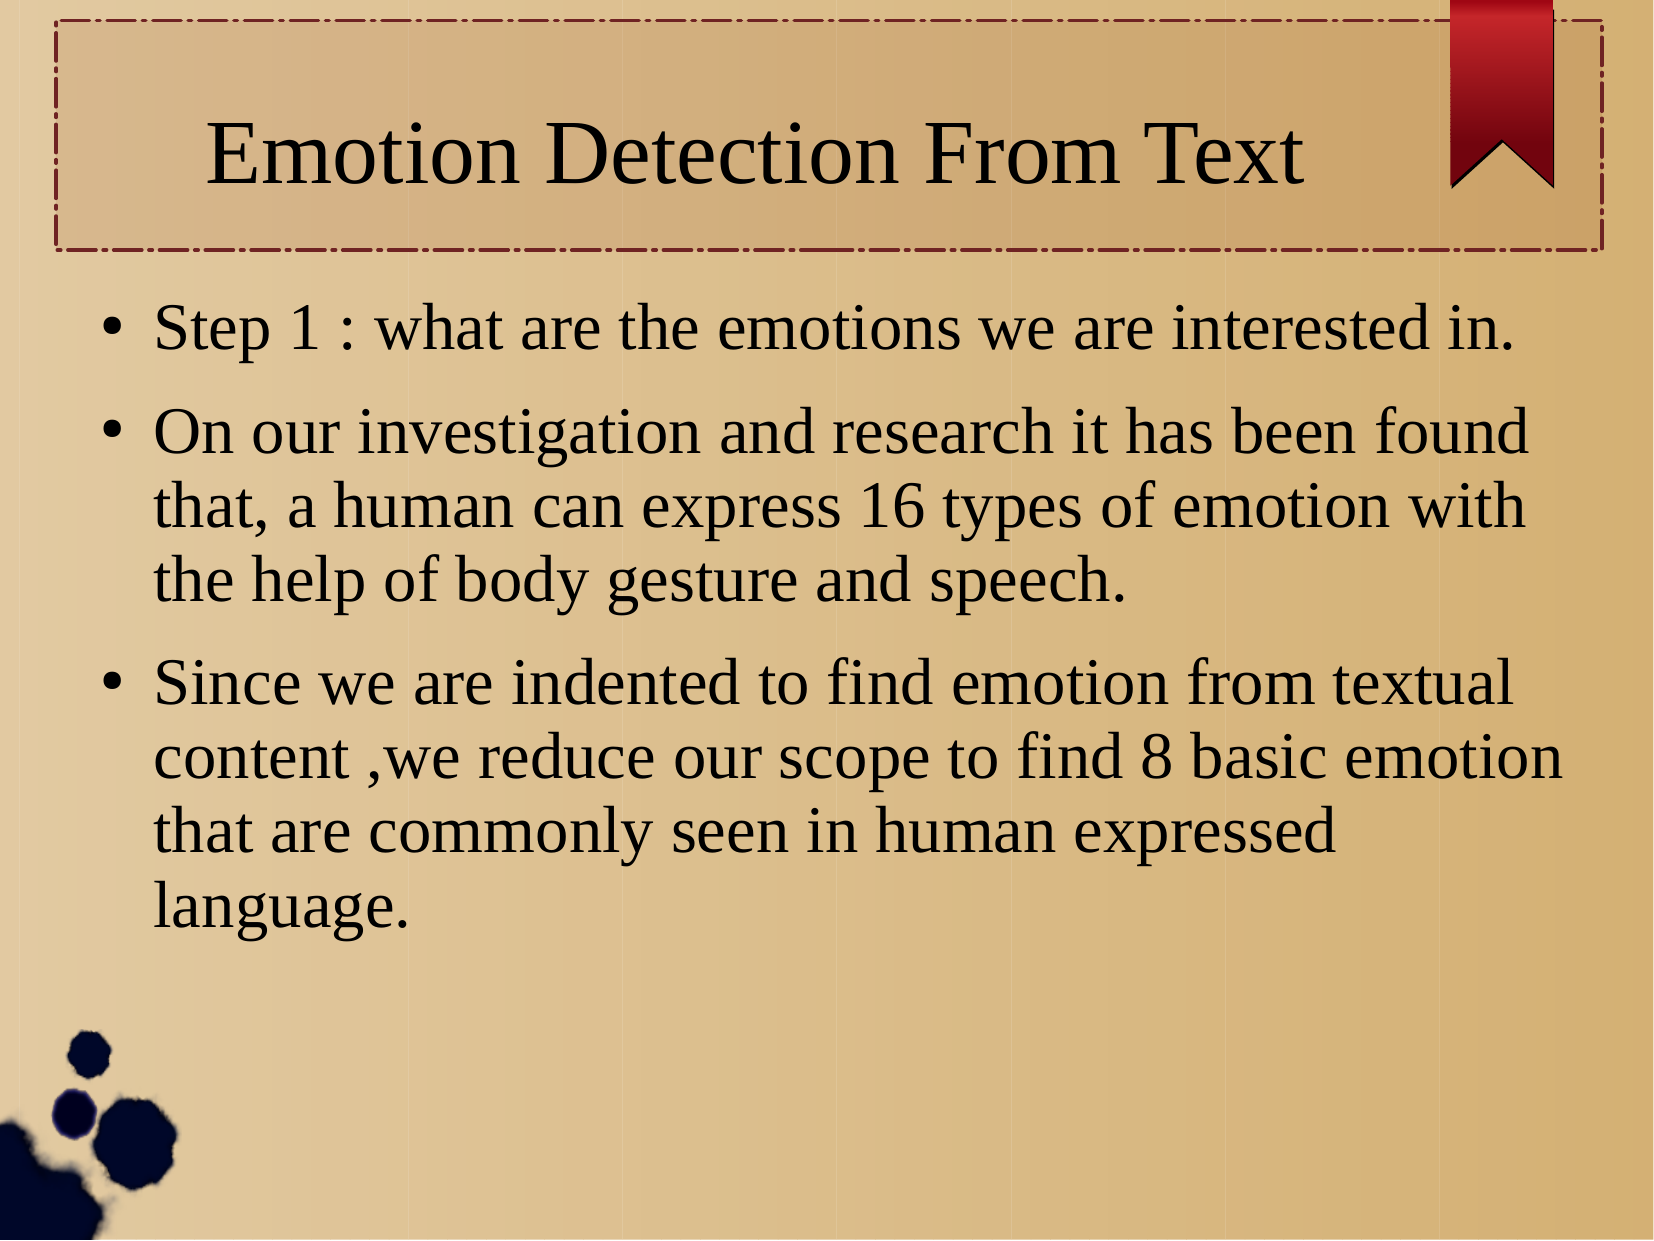

# Emotion Detection From Text
Step 1 : what are the emotions we are interested in.
On our investigation and research it has been found that, a human can express 16 types of emotion with the help of body gesture and speech.
Since we are indented to find emotion from textual content ,we reduce our scope to find 8 basic emotion that are commonly seen in human expressed language.